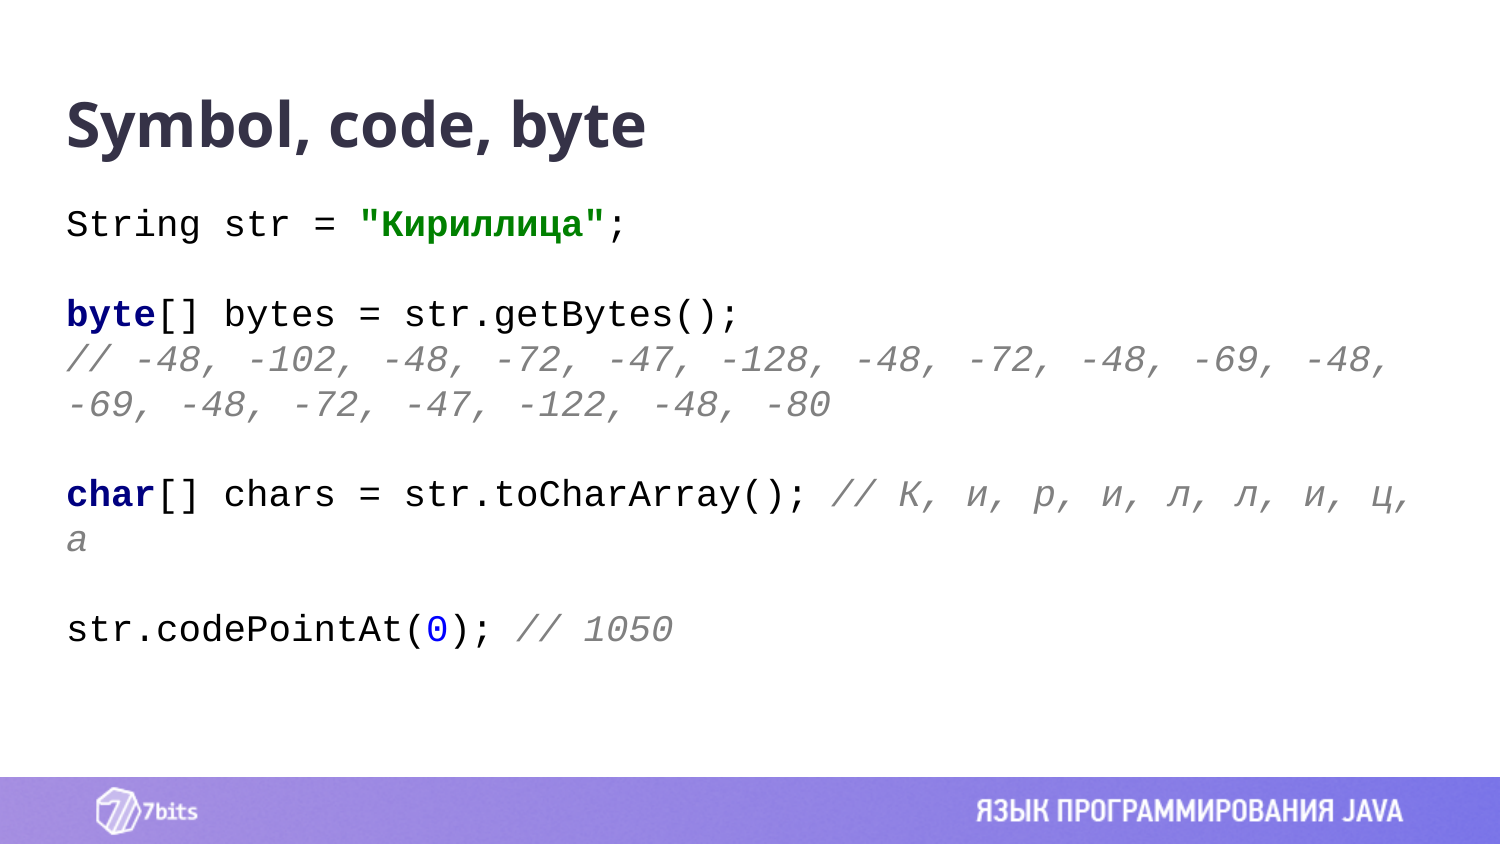

# Symbol, code, byte
String str = "Кириллица";
byte[] bytes = str.getBytes();
// -48, -102, -48, -72, -47, -128, -48, -72, -48, -69, -48, -69, -48, -72, -47, -122, -48, -80
char[] chars = str.toCharArray(); // К, и, р, и, л, л, и, ц, а
str.codePointAt(0); // 1050